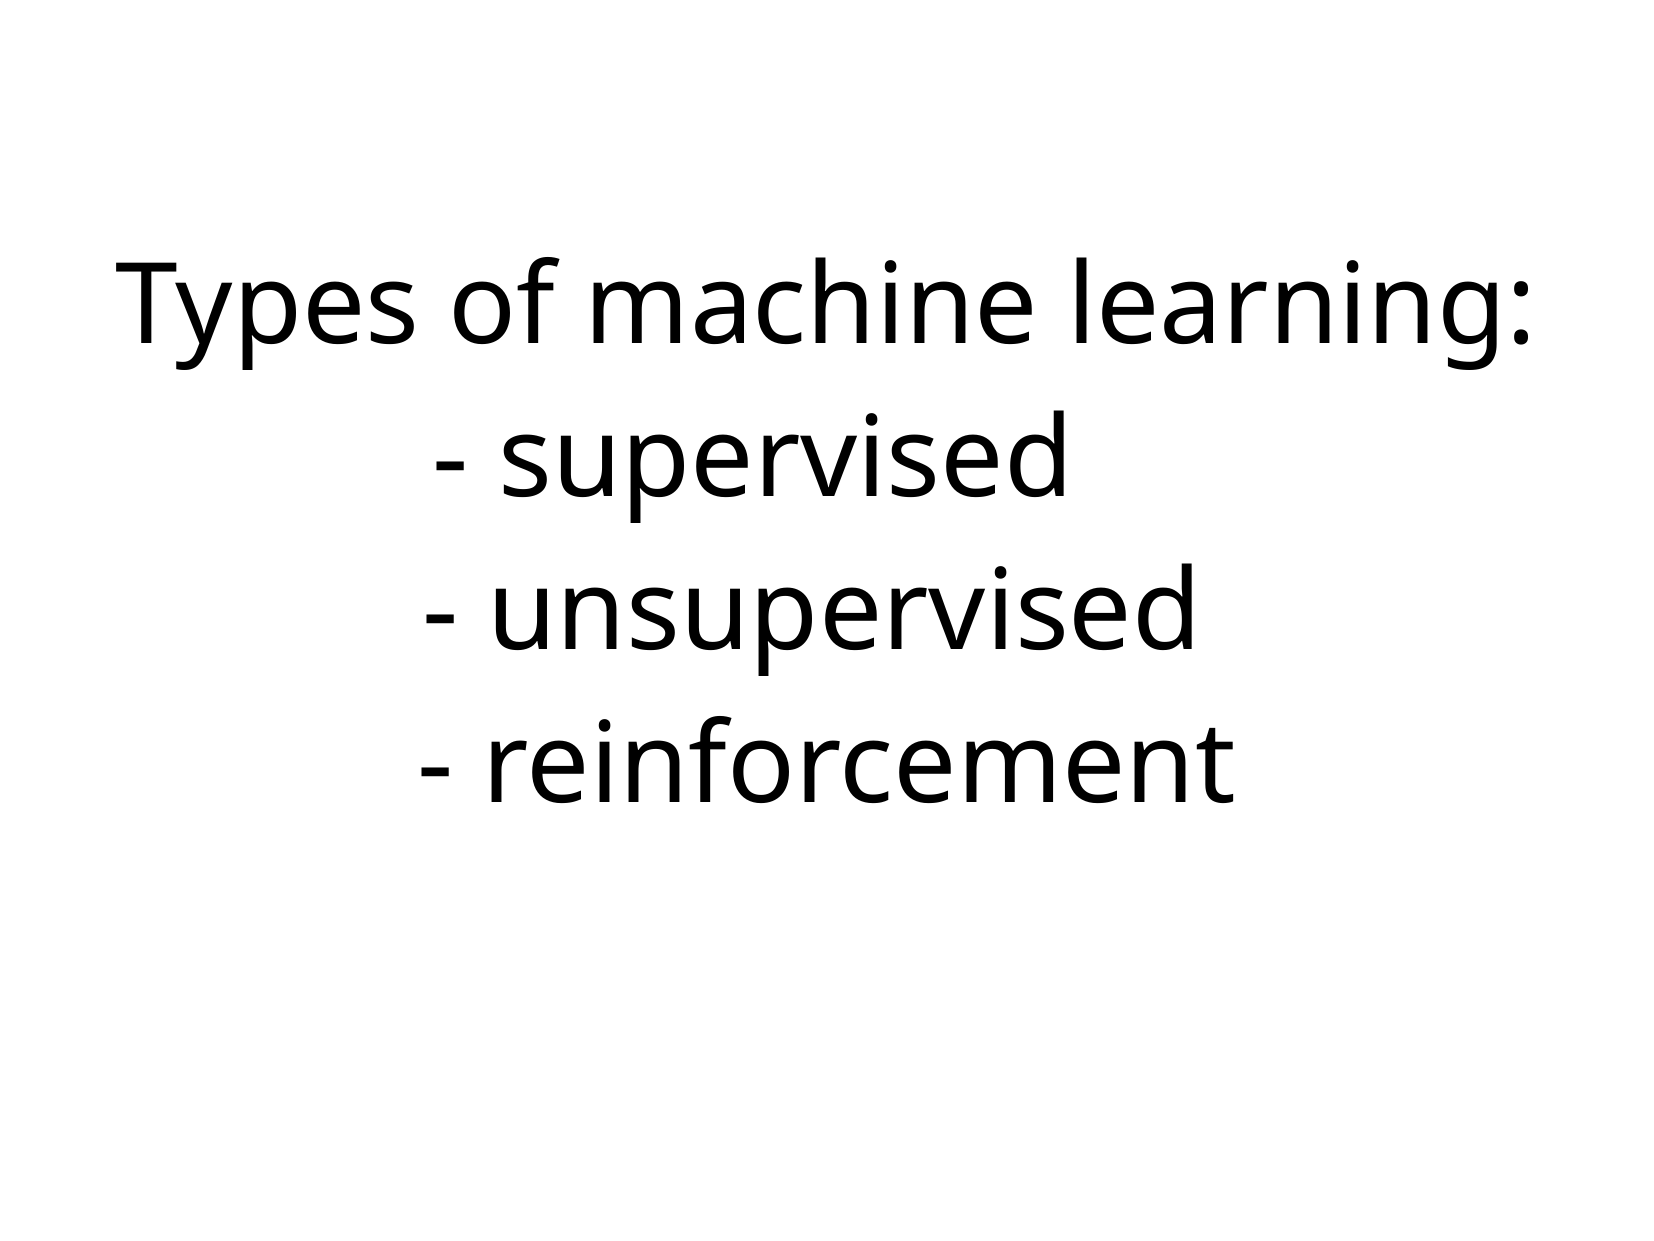

# Types of machine learning:
- supervised
- unsupervised
- reinforcement